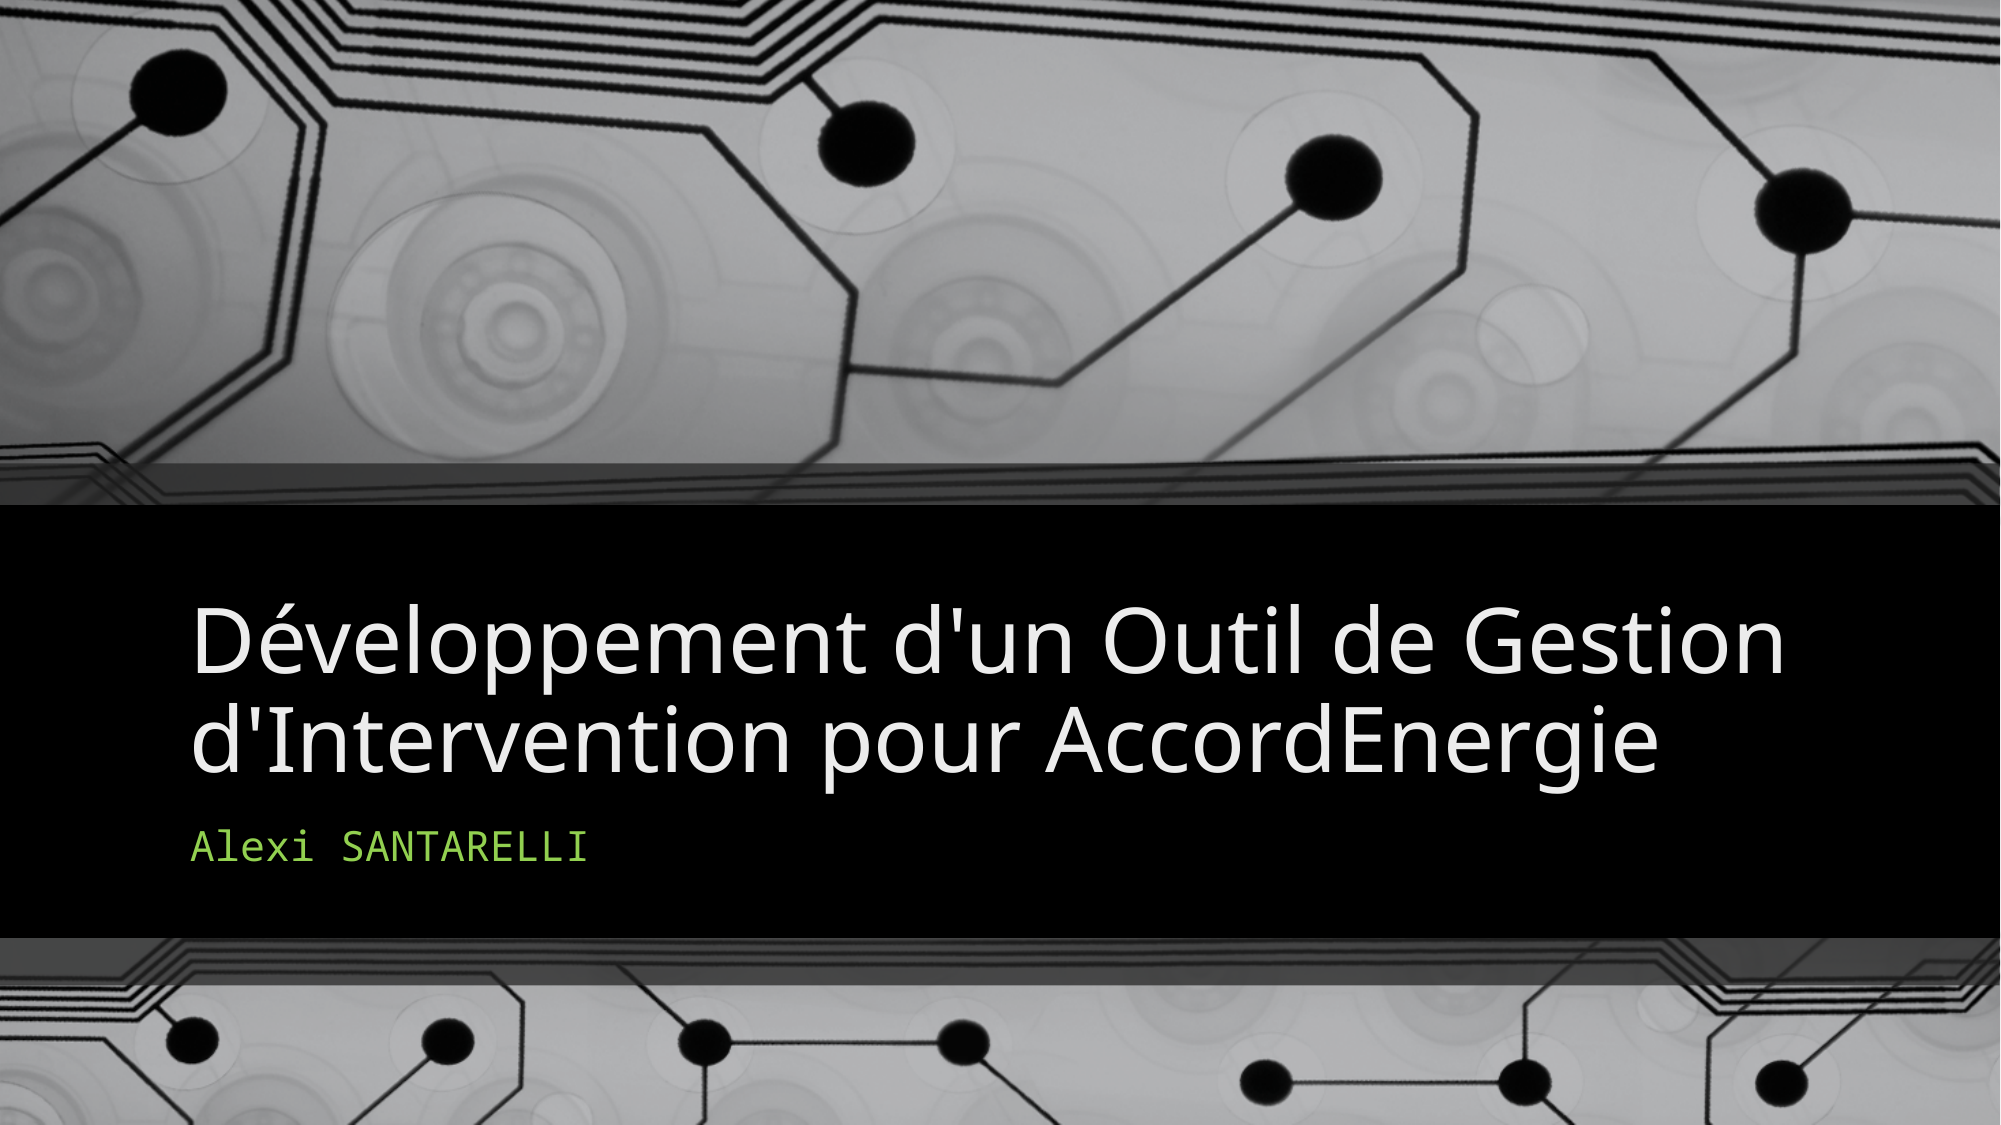

# Développement d'un Outil de Gestion d'Intervention pour AccordEnergie
Alexi SANTARELLI